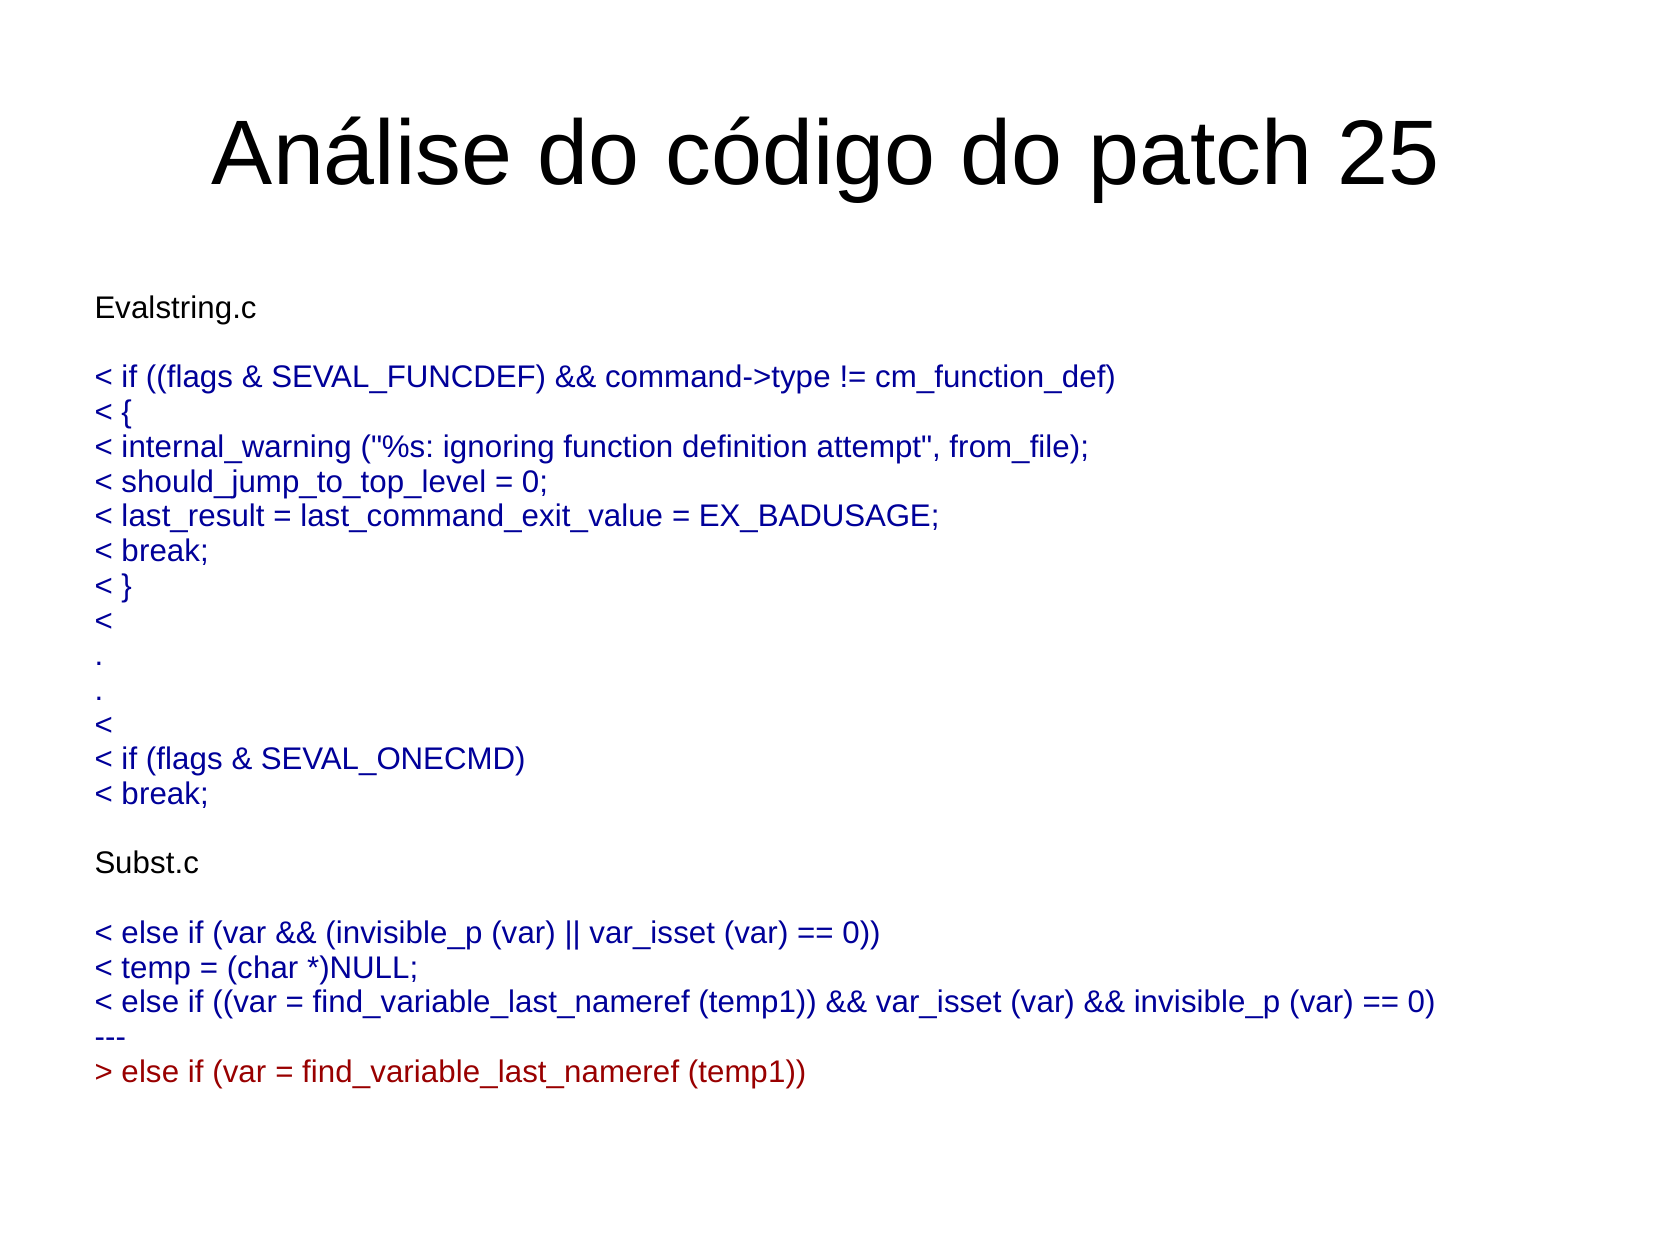

# Análise do código do patch 25
Evalstring.c
< if ((flags & SEVAL_FUNCDEF) && command->type != cm_function_def)
< {
< internal_warning ("%s: ignoring function definition attempt", from_file);
< should_jump_to_top_level = 0;
< last_result = last_command_exit_value = EX_BADUSAGE;
< break;
< }
<
.
.
<
< if (flags & SEVAL_ONECMD)
< break;
Subst.c
< else if (var && (invisible_p (var) || var_isset (var) == 0))
< temp = (char *)NULL;
< else if ((var = find_variable_last_nameref (temp1)) && var_isset (var) && invisible_p (var) == 0)
---
> else if (var = find_variable_last_nameref (temp1))